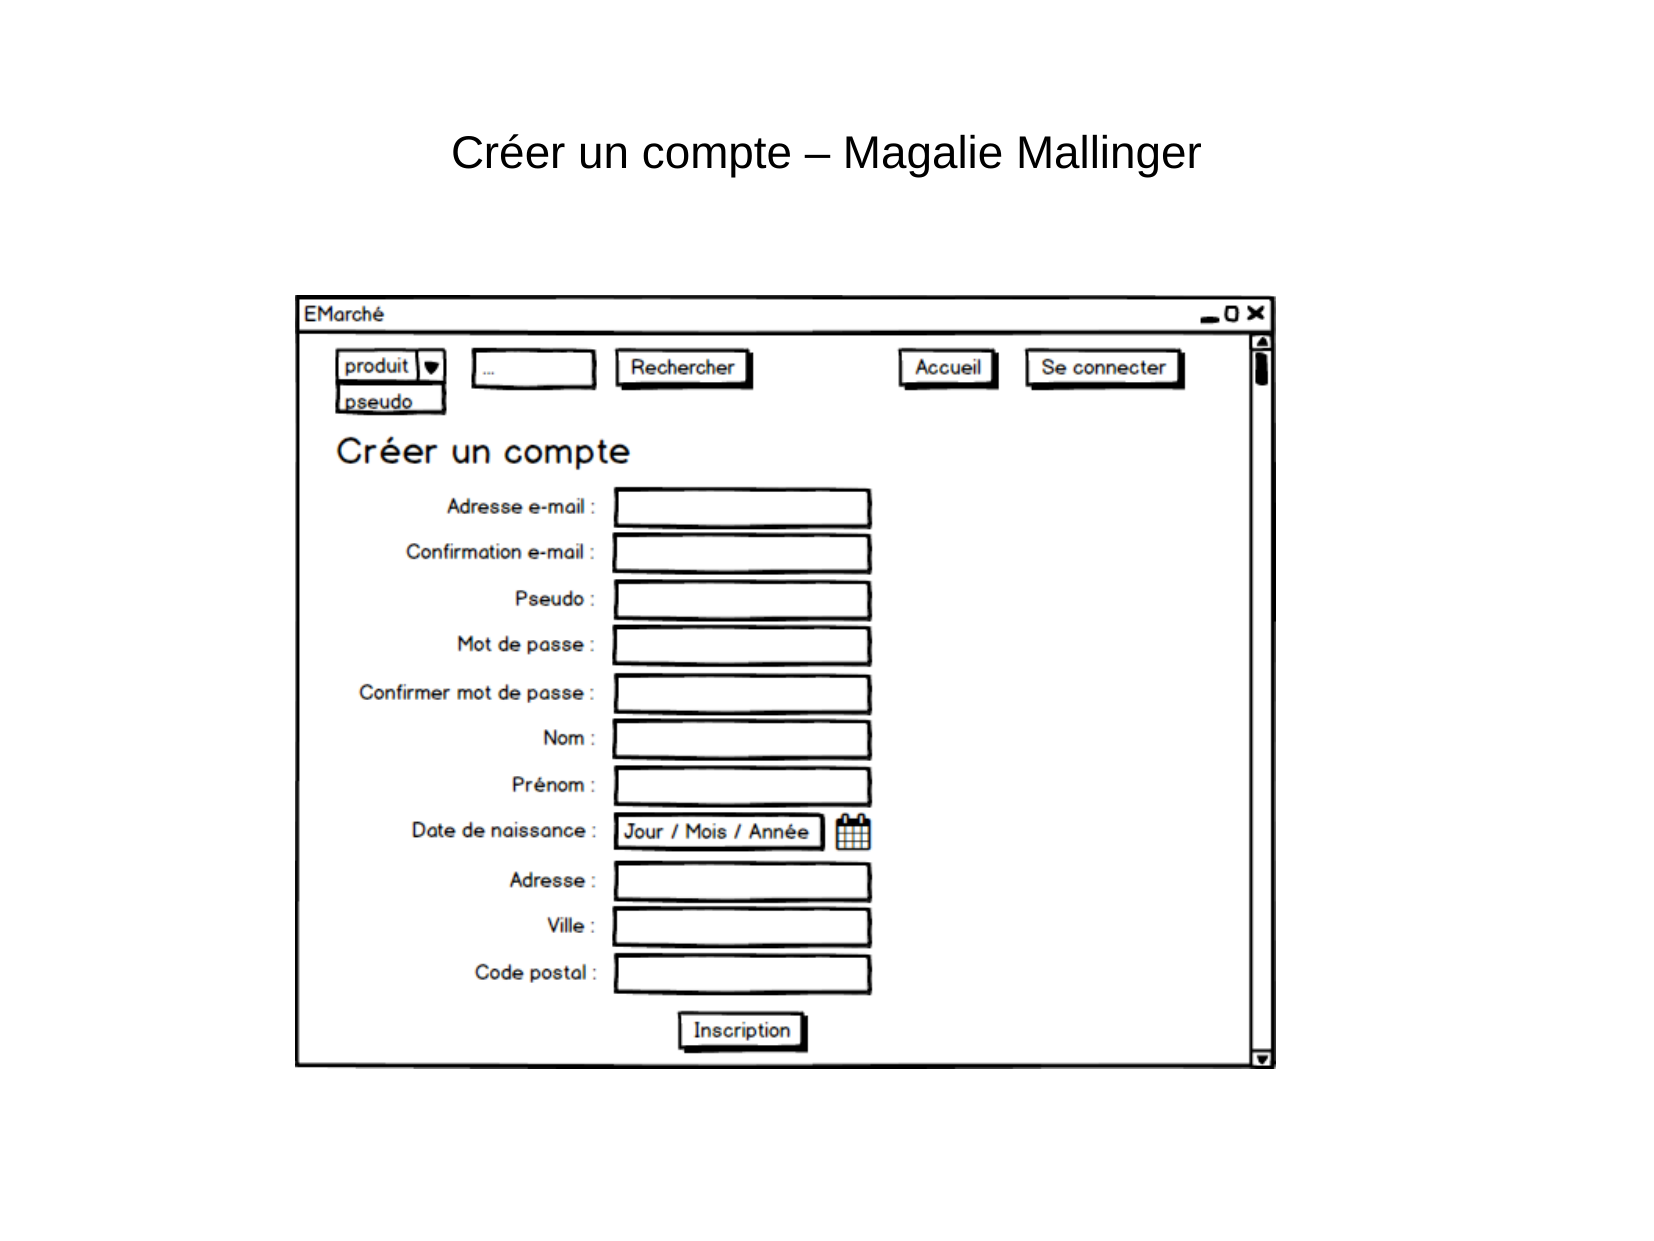

# Créer un compte – Magalie Mallinger